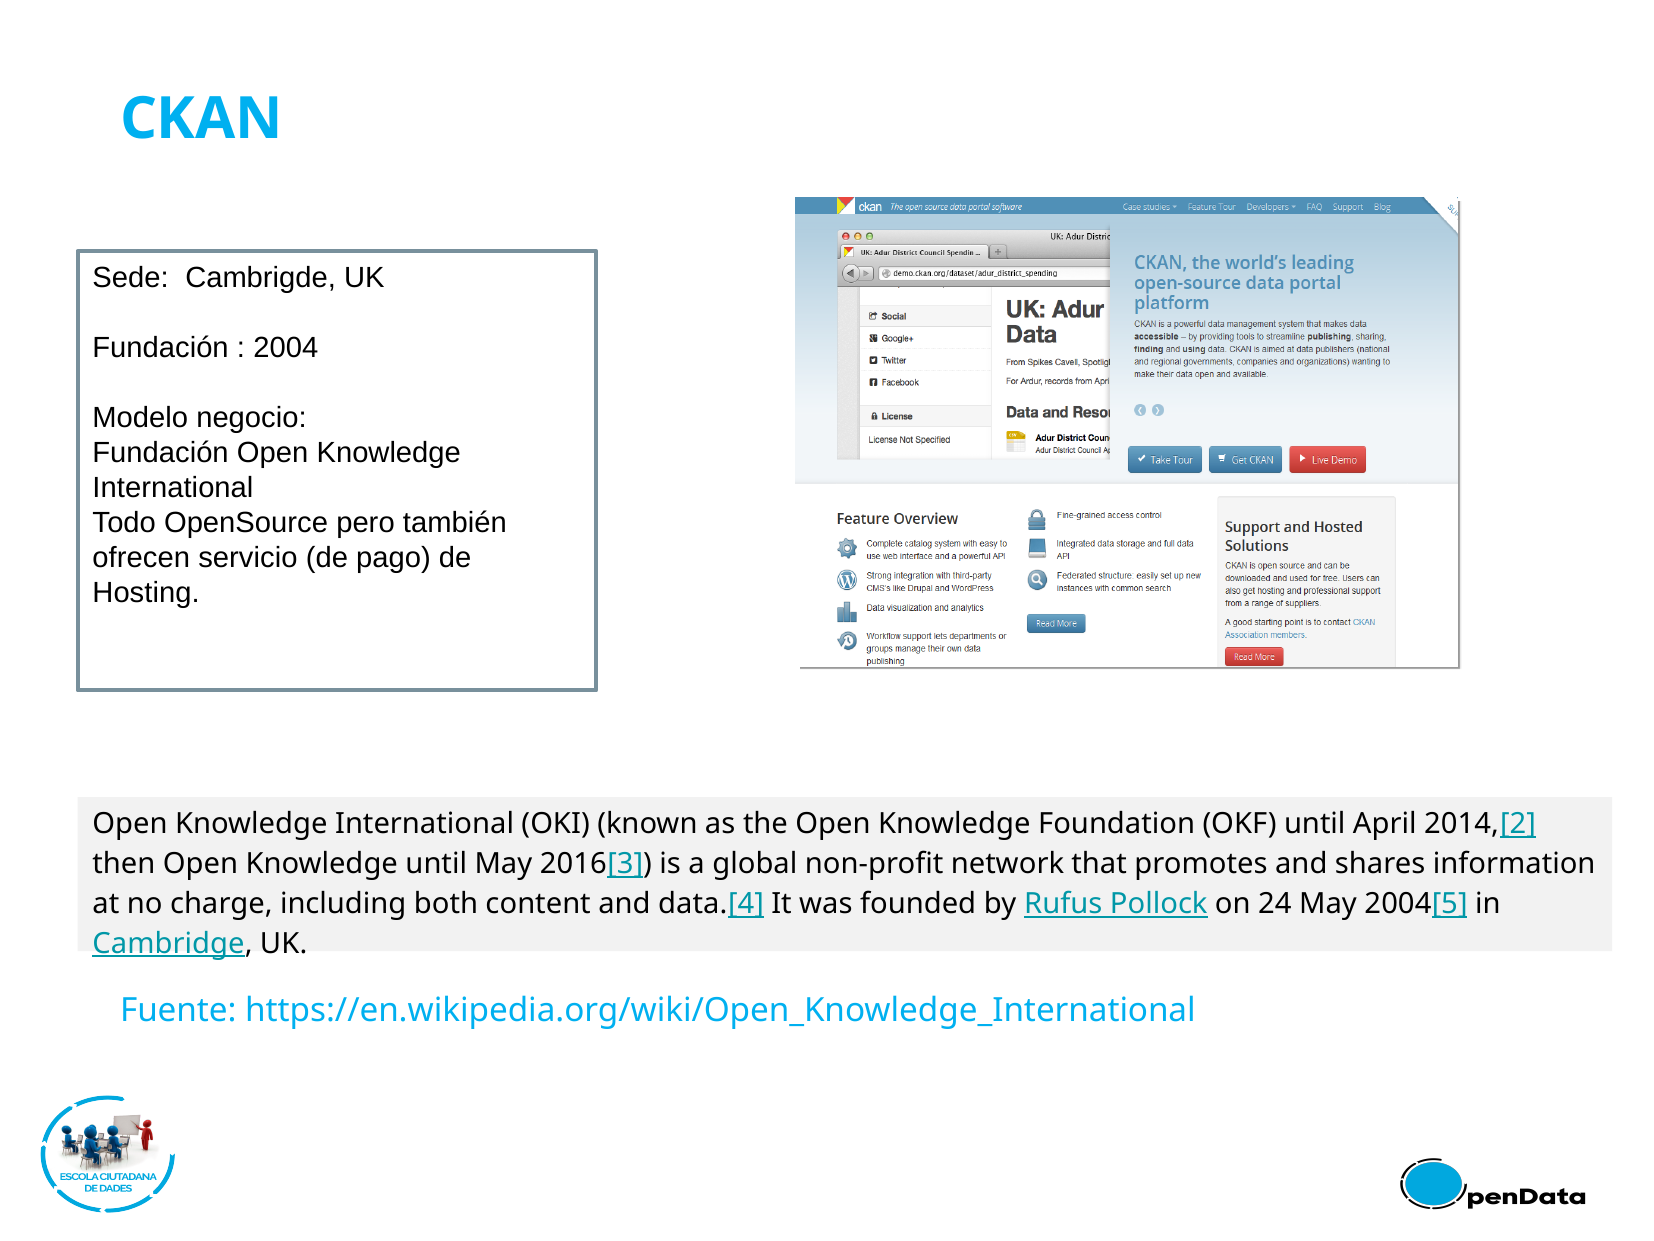

CKAN
Sede: Cambrigde, UK
Fundación : 2004
Modelo negocio:
Fundación Open Knowledge International
Todo OpenSource pero también ofrecen servicio (de pago) de Hosting.
Open Knowledge International (OKI) (known as the Open Knowledge Foundation (OKF) until April 2014,[2] then Open Knowledge until May 2016[3]) is a global non-profit network that promotes and shares information at no charge, including both content and data.[4] It was founded by Rufus Pollock on 24 May 2004[5] in Cambridge, UK.
Fuente: https://en.wikipedia.org/wiki/Open_Knowledge_International